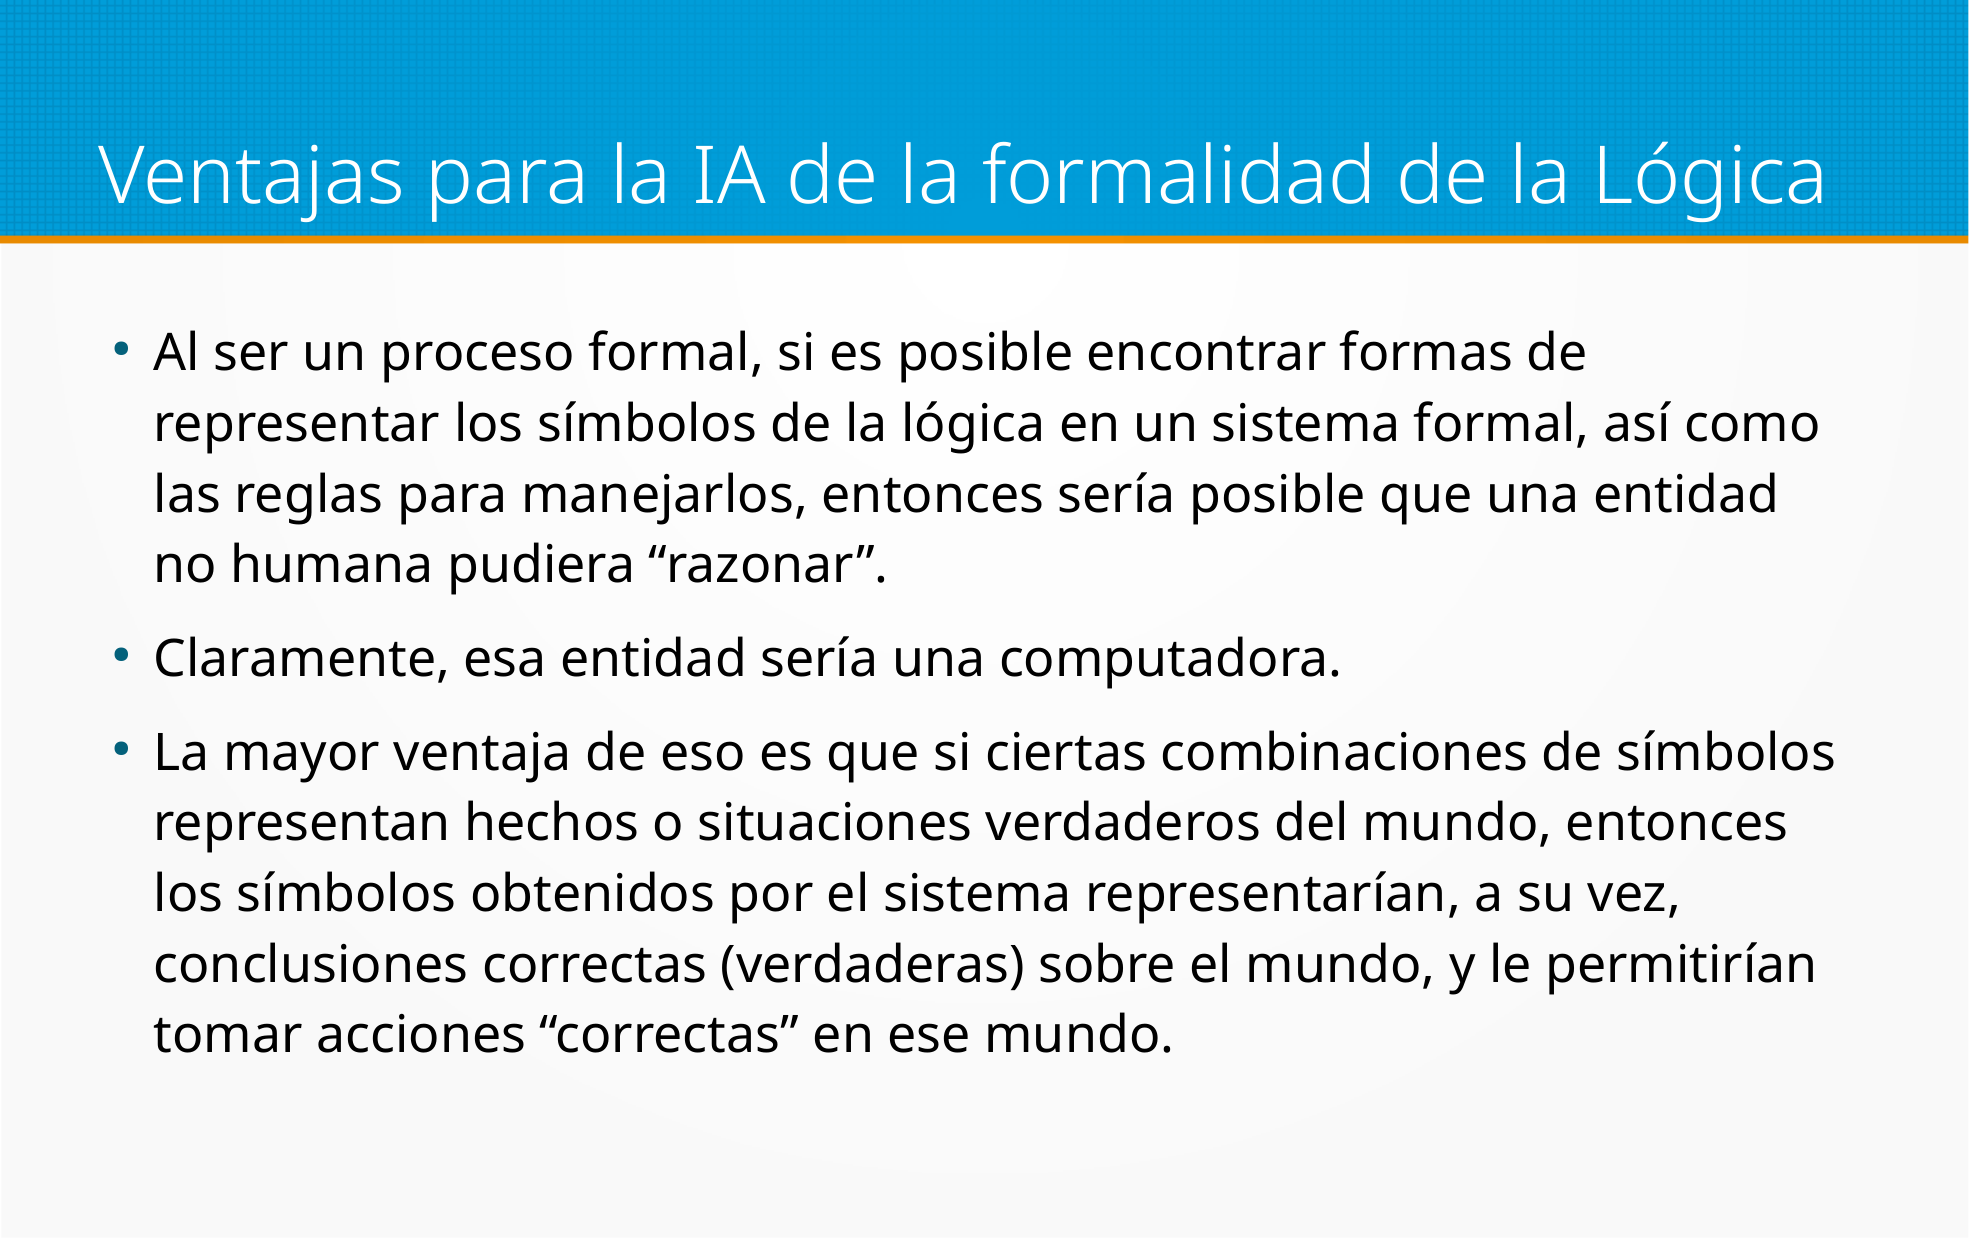

# Ventajas para la IA de la formalidad de la Lógica
Al ser un proceso formal, si es posible encontrar formas de representar los símbolos de la lógica en un sistema formal, así como las reglas para manejarlos, entonces sería posible que una entidad no humana pudiera “razonar”.
Claramente, esa entidad sería una computadora.
La mayor ventaja de eso es que si ciertas combinaciones de símbolos representan hechos o situaciones verdaderos del mundo, entonces los símbolos obtenidos por el sistema representarían, a su vez, conclusiones correctas (verdaderas) sobre el mundo, y le permitirían tomar acciones “correctas” en ese mundo.